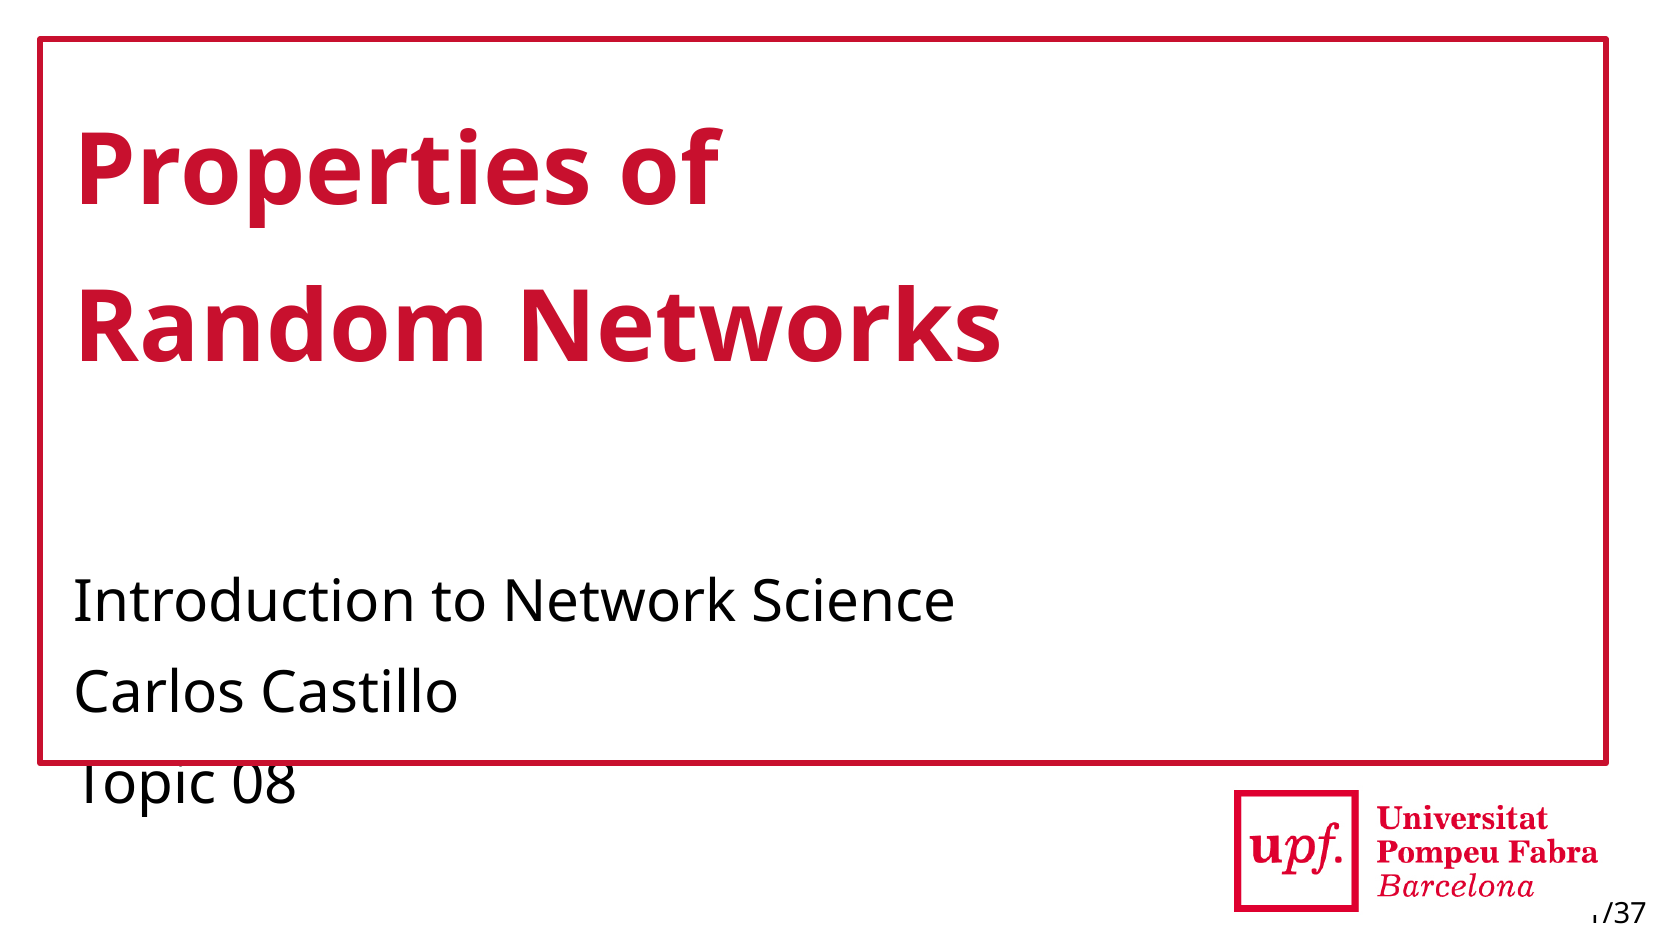

Properties of
Random Networks
Introduction to Network Science
Carlos Castillo
Topic 08
1